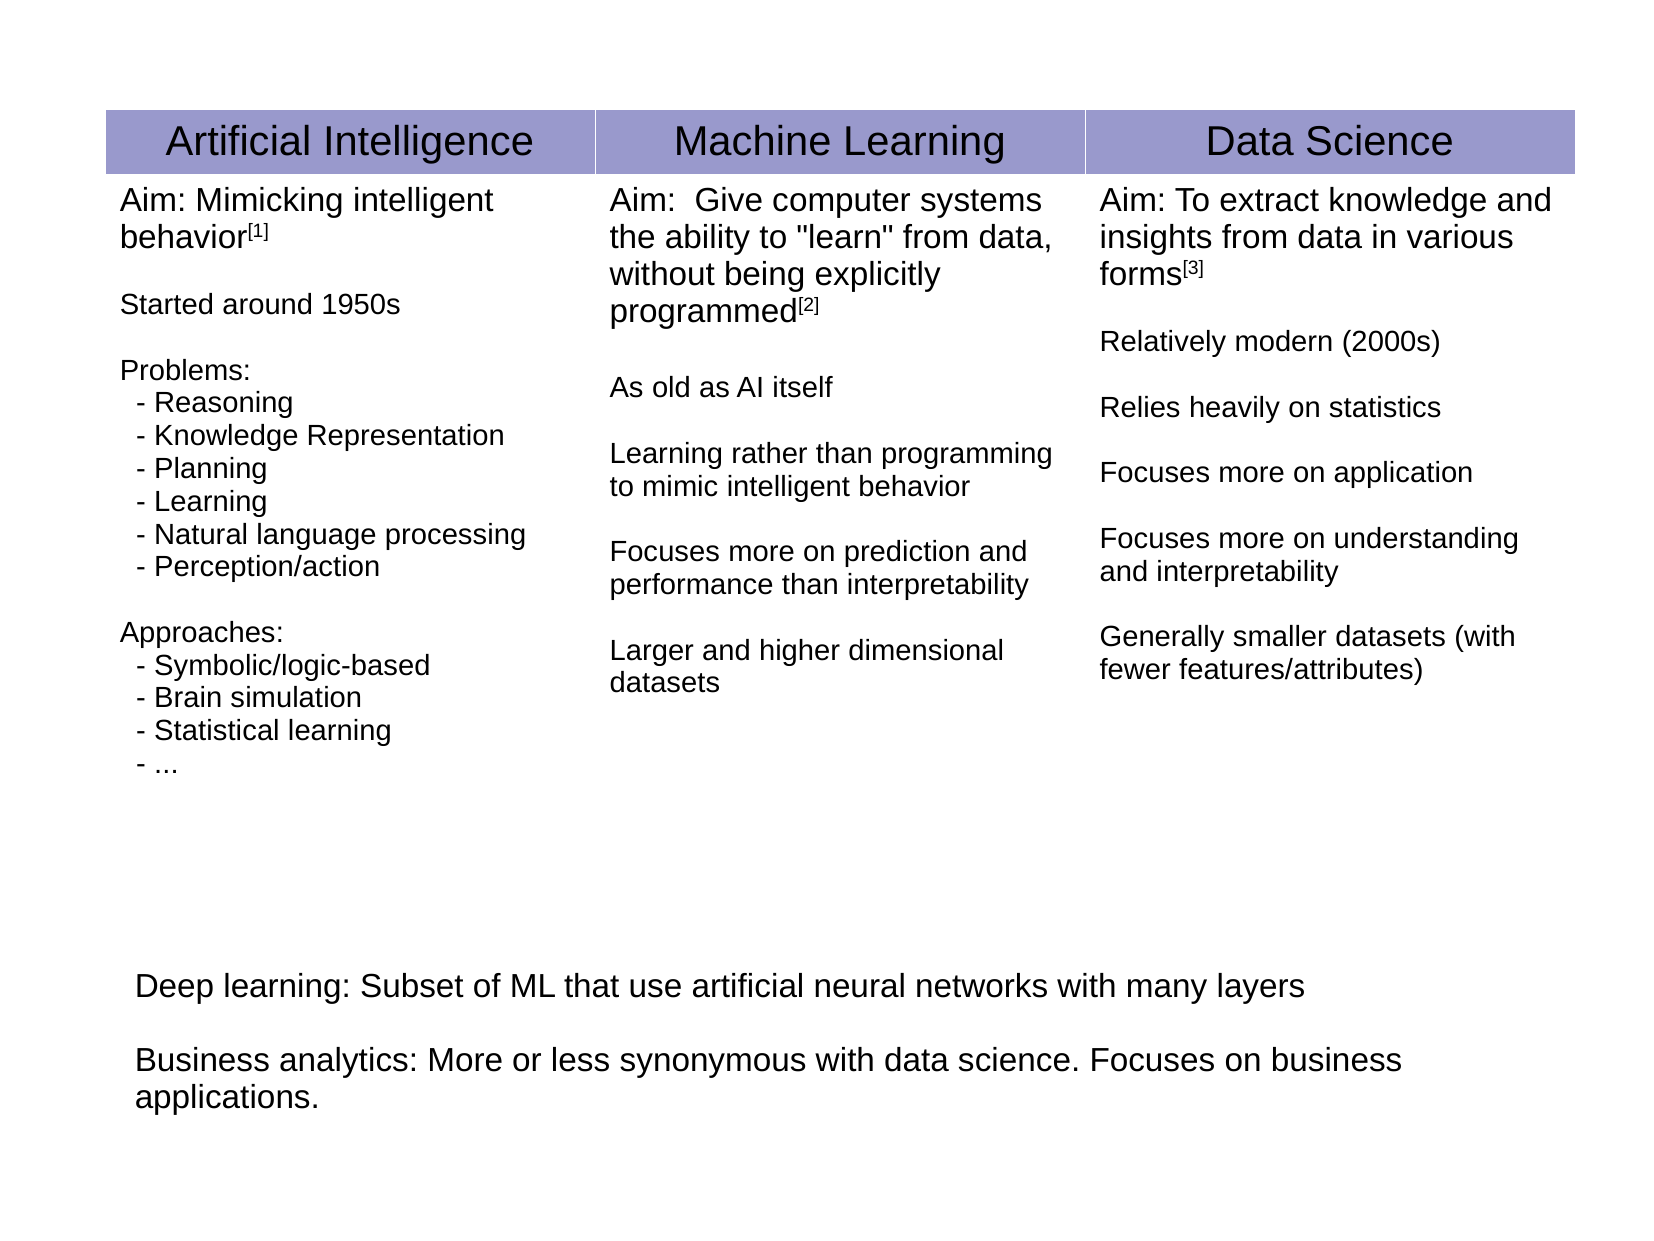

#
| Artificial Intelligence | Machine Learning | Data Science |
| --- | --- | --- |
| Aim: Mimicking intelligent behavior[1] Started around 1950s Problems: - Reasoning - Knowledge Representation - Planning - Learning - Natural language processing - Perception/action Approaches: - Symbolic/logic-based - Brain simulation - Statistical learning - ... | Aim: Give computer systems the ability to "learn" from data, without being explicitly programmed[2] As old as AI itself Learning rather than programming to mimic intelligent behavior Focuses more on prediction and performance than interpretability Larger and higher dimensional datasets | Aim: To extract knowledge and insights from data in various forms[3] Relatively modern (2000s) Relies heavily on statistics Focuses more on application Focuses more on understanding and interpretability Generally smaller datasets (with fewer features/attributes) |
| | | |
| | | |
| | | |
Deep learning: Subset of ML that use artificial neural networks with many layers
Business analytics: More or less synonymous with data science. Focuses on business applications.